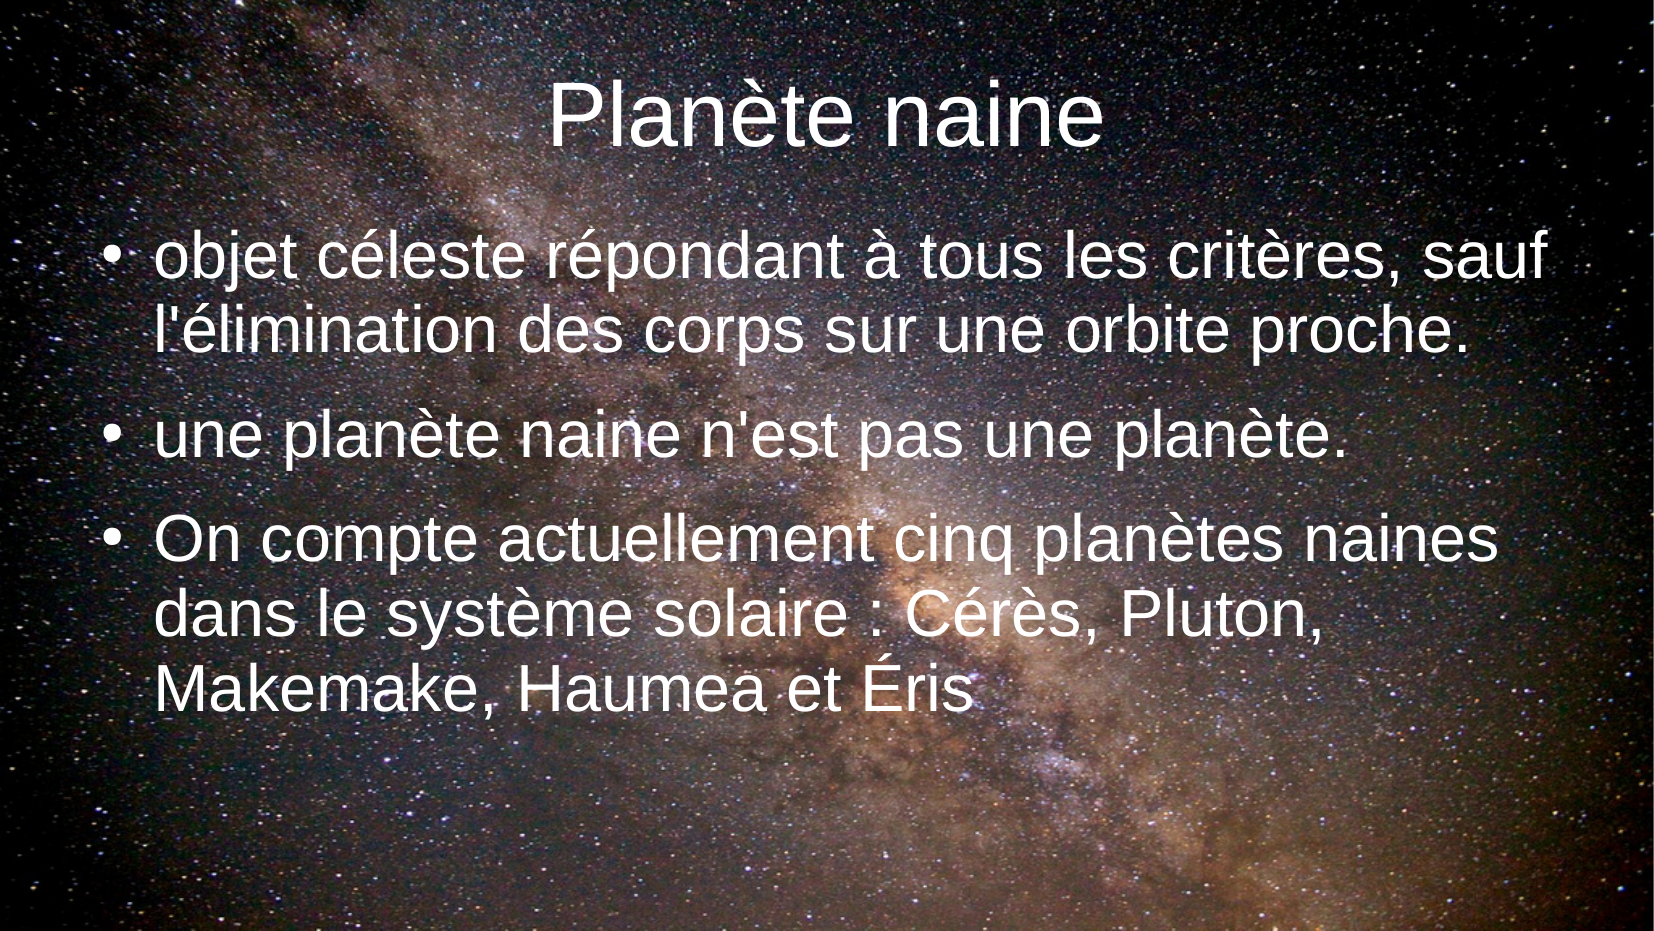

# Planète naine
objet céleste répondant à tous les critères, sauf l'élimination des corps sur une orbite proche.
une planète naine n'est pas une planète.
On compte actuellement cinq planètes naines dans le système solaire : Cérès, Pluton, Makemake, Haumea et Éris